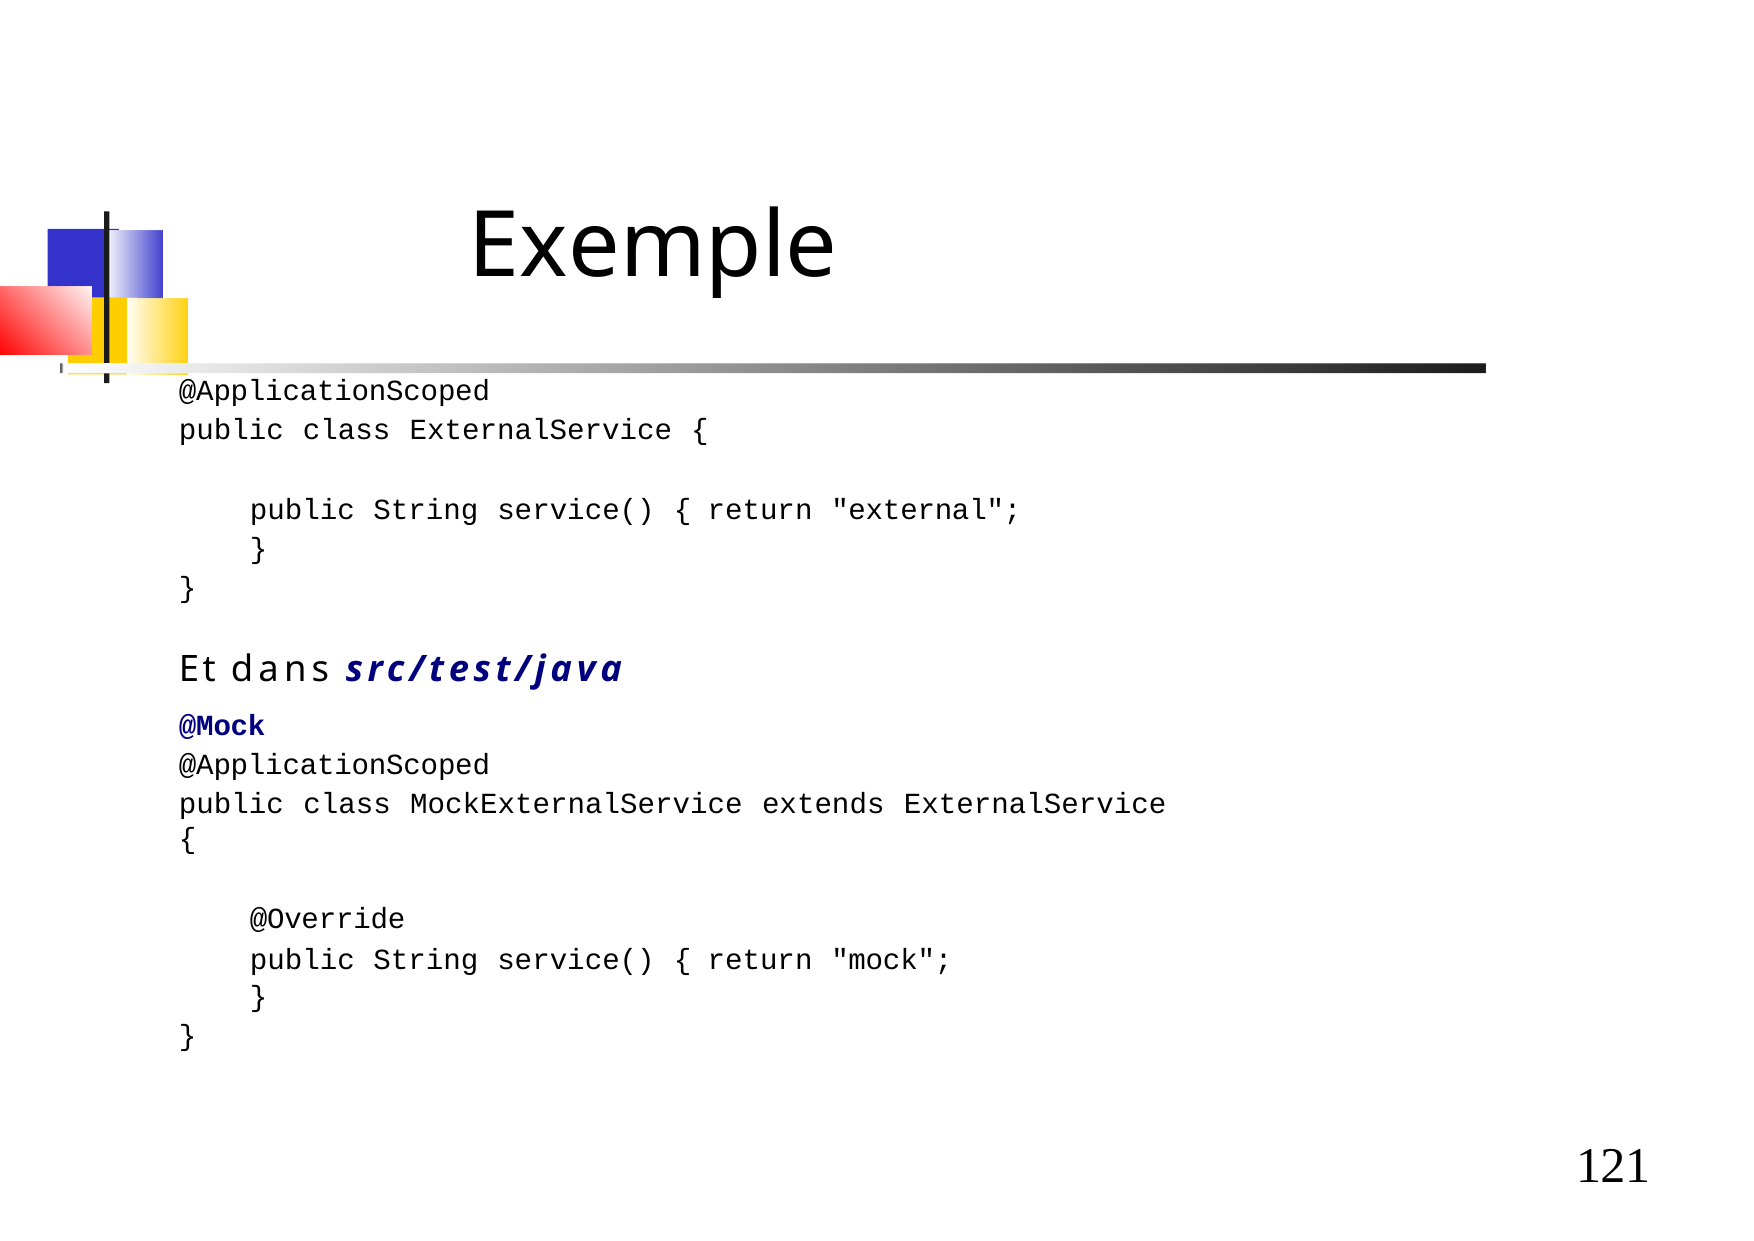

# Exemple
@ApplicationScoped
public class ExternalService {
public String service() { return "external";
}
}
Et dans src/test/java
@Mock
@ApplicationScoped
public class MockExternalService extends ExternalService {
@Override
public String service() { return "mock";
}
}
121